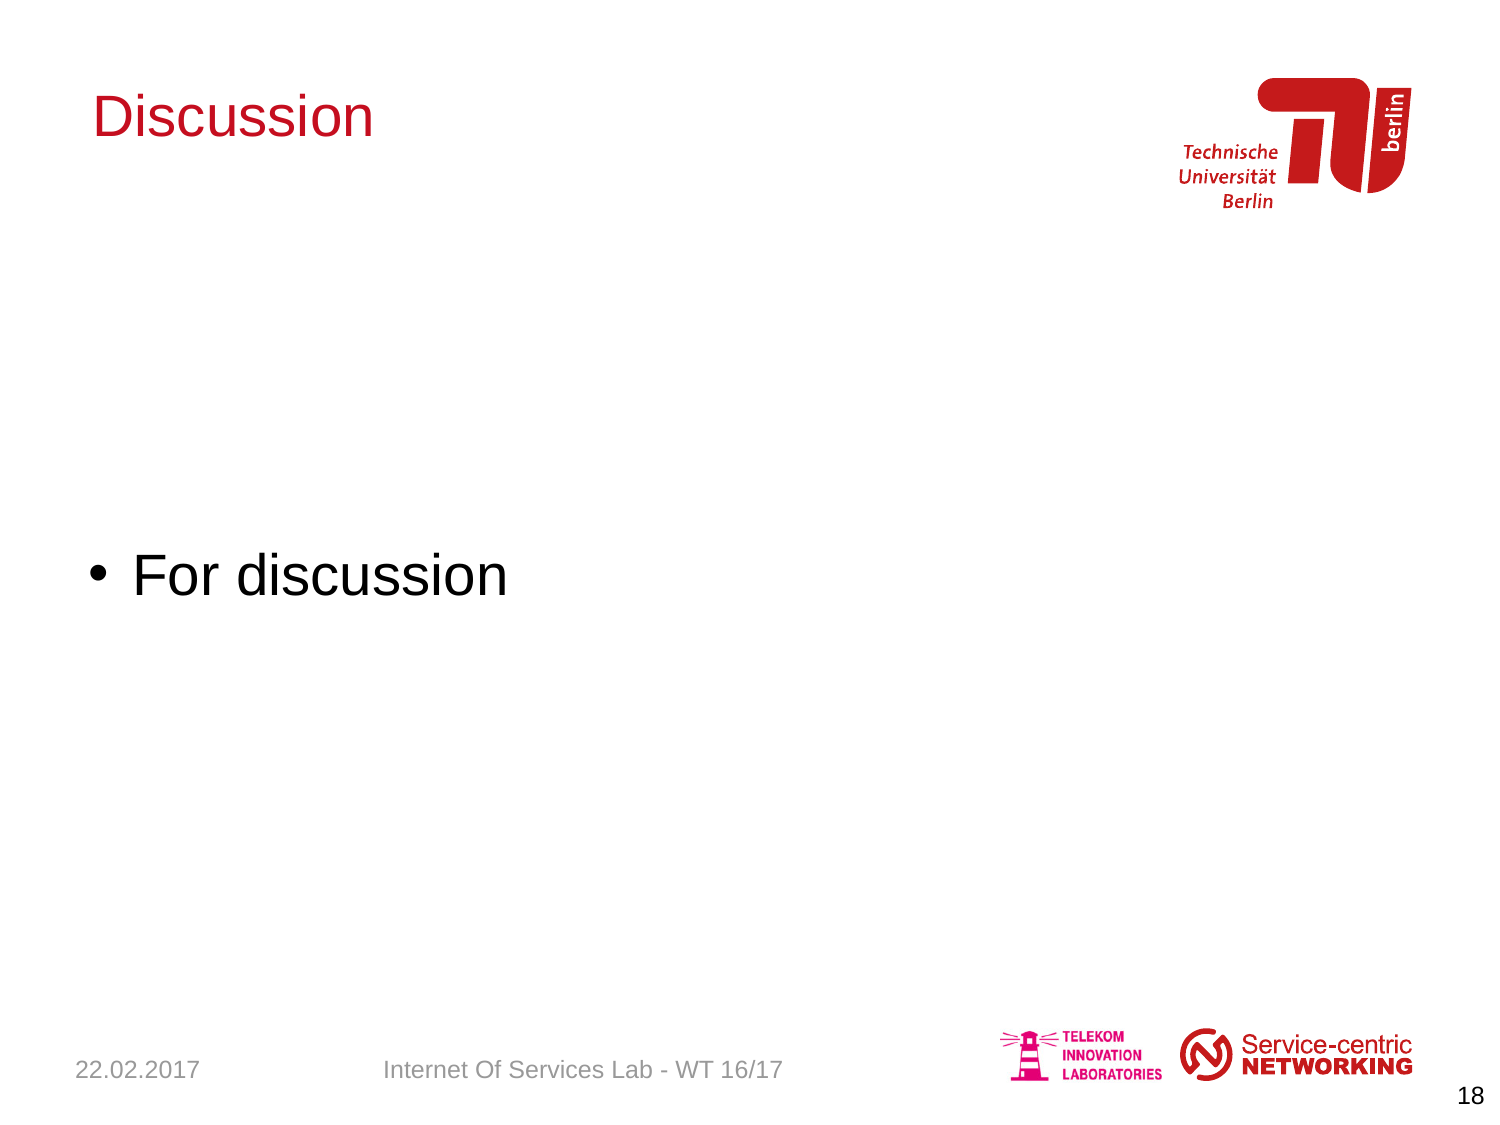

Discussion
# For discussion
22.02.2017
Internet Of Services Lab - WT 16/17